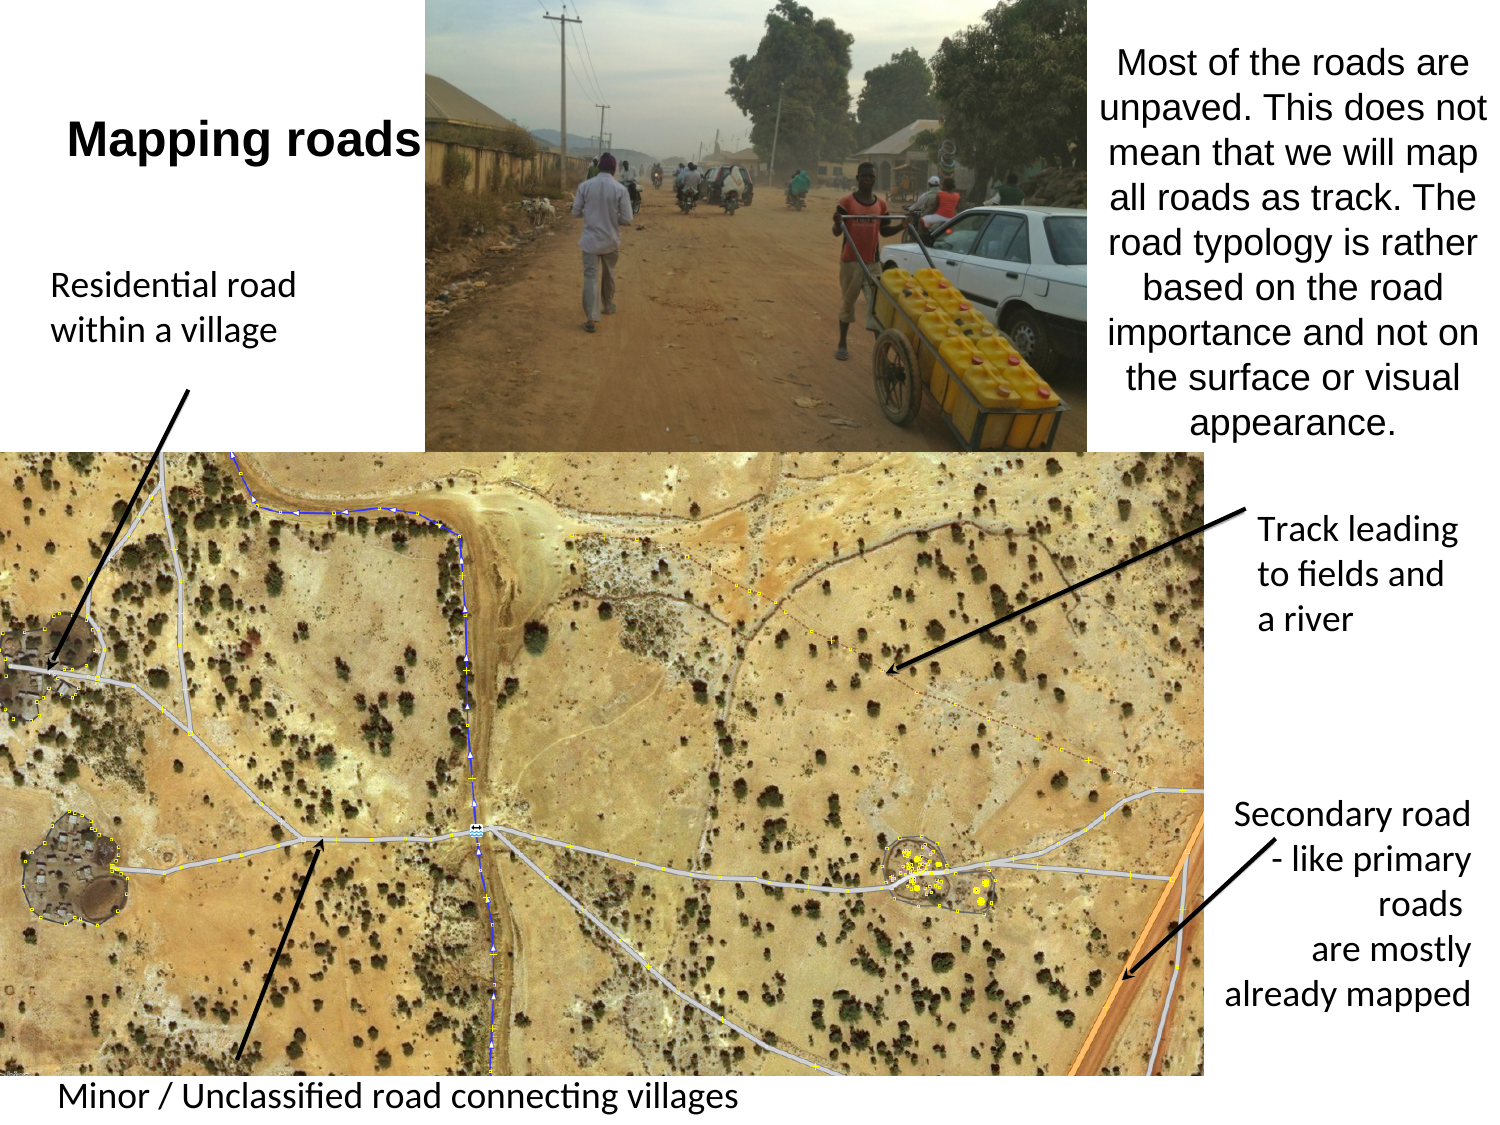

Most of the roads are unpaved. This does not mean that we will map all roads as track. The road typology is rather based on the road importance and not on the surface or visual appearance.
Mapping roads
Residential road within a village
Track leading to fields and a river
Secondary road - like primary roads
are mostly already mapped
Minor / Unclassified road connecting villages